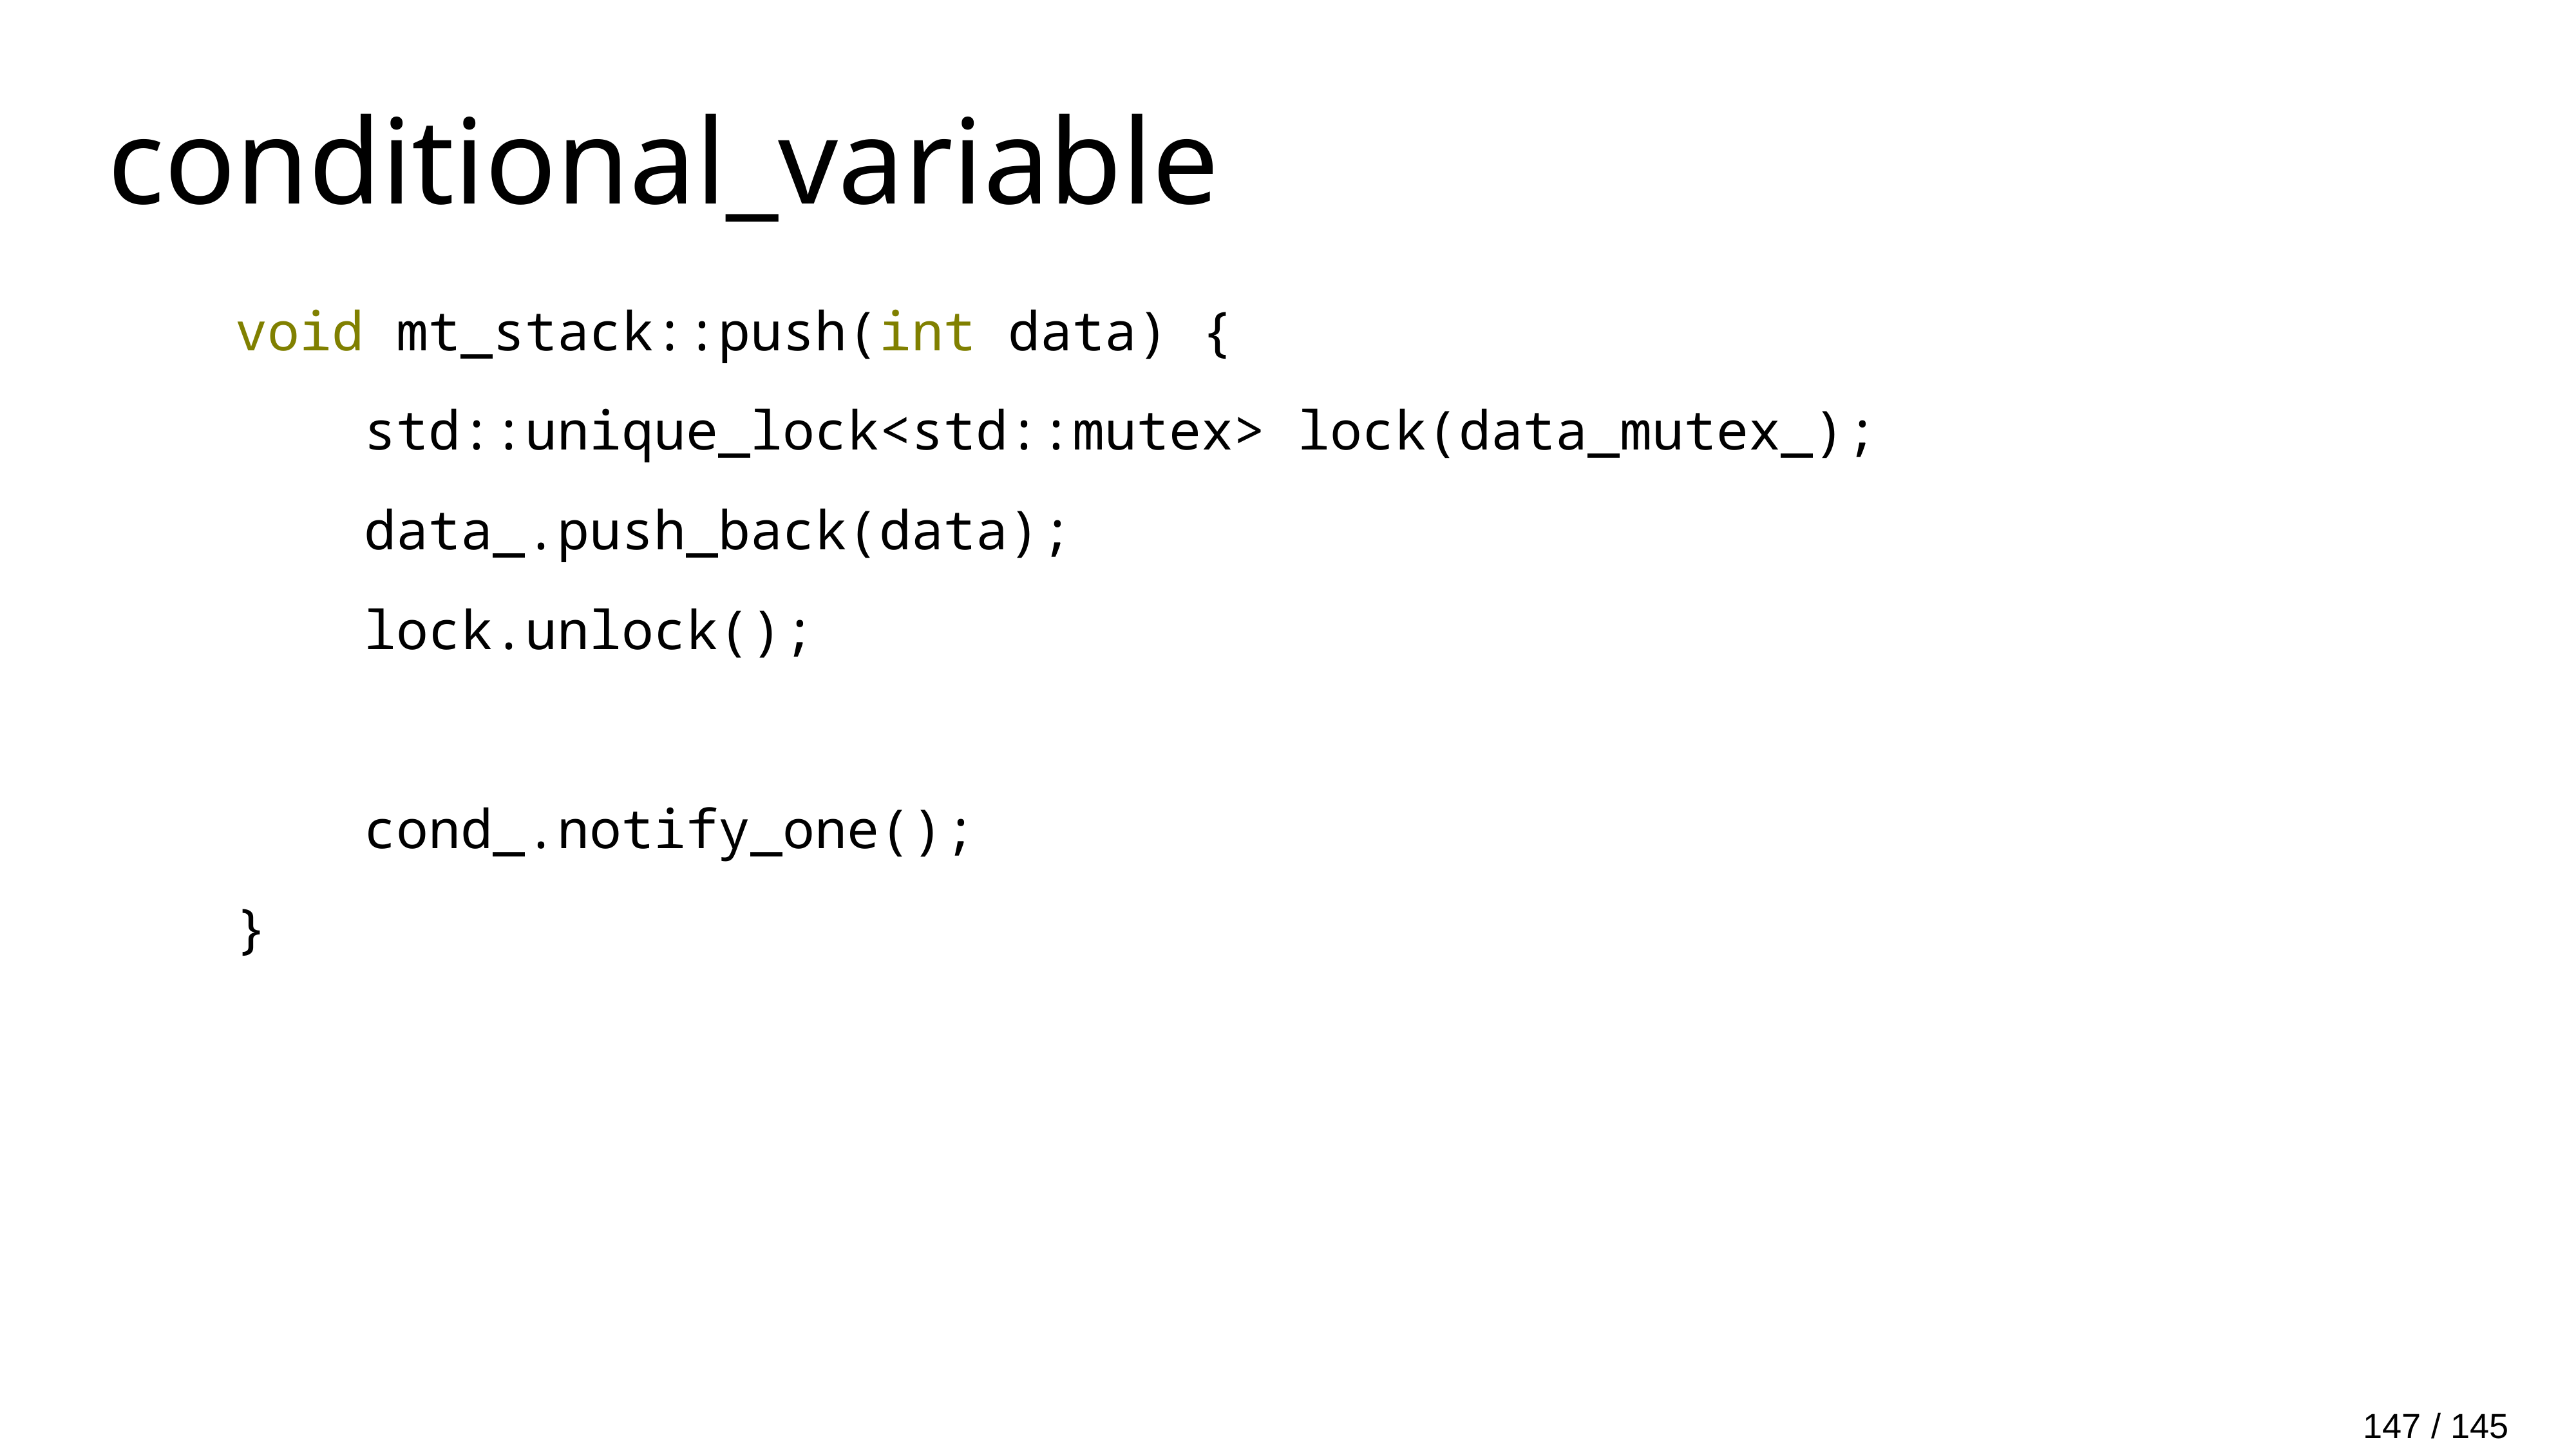

# conditional_variable
 void mt_stack::push(int data) {
 std::unique_lock<std::mutex> lock(data_mutex_);
 data_.push_back(data);
 lock.unlock();
 cond_.notify_one();
 }